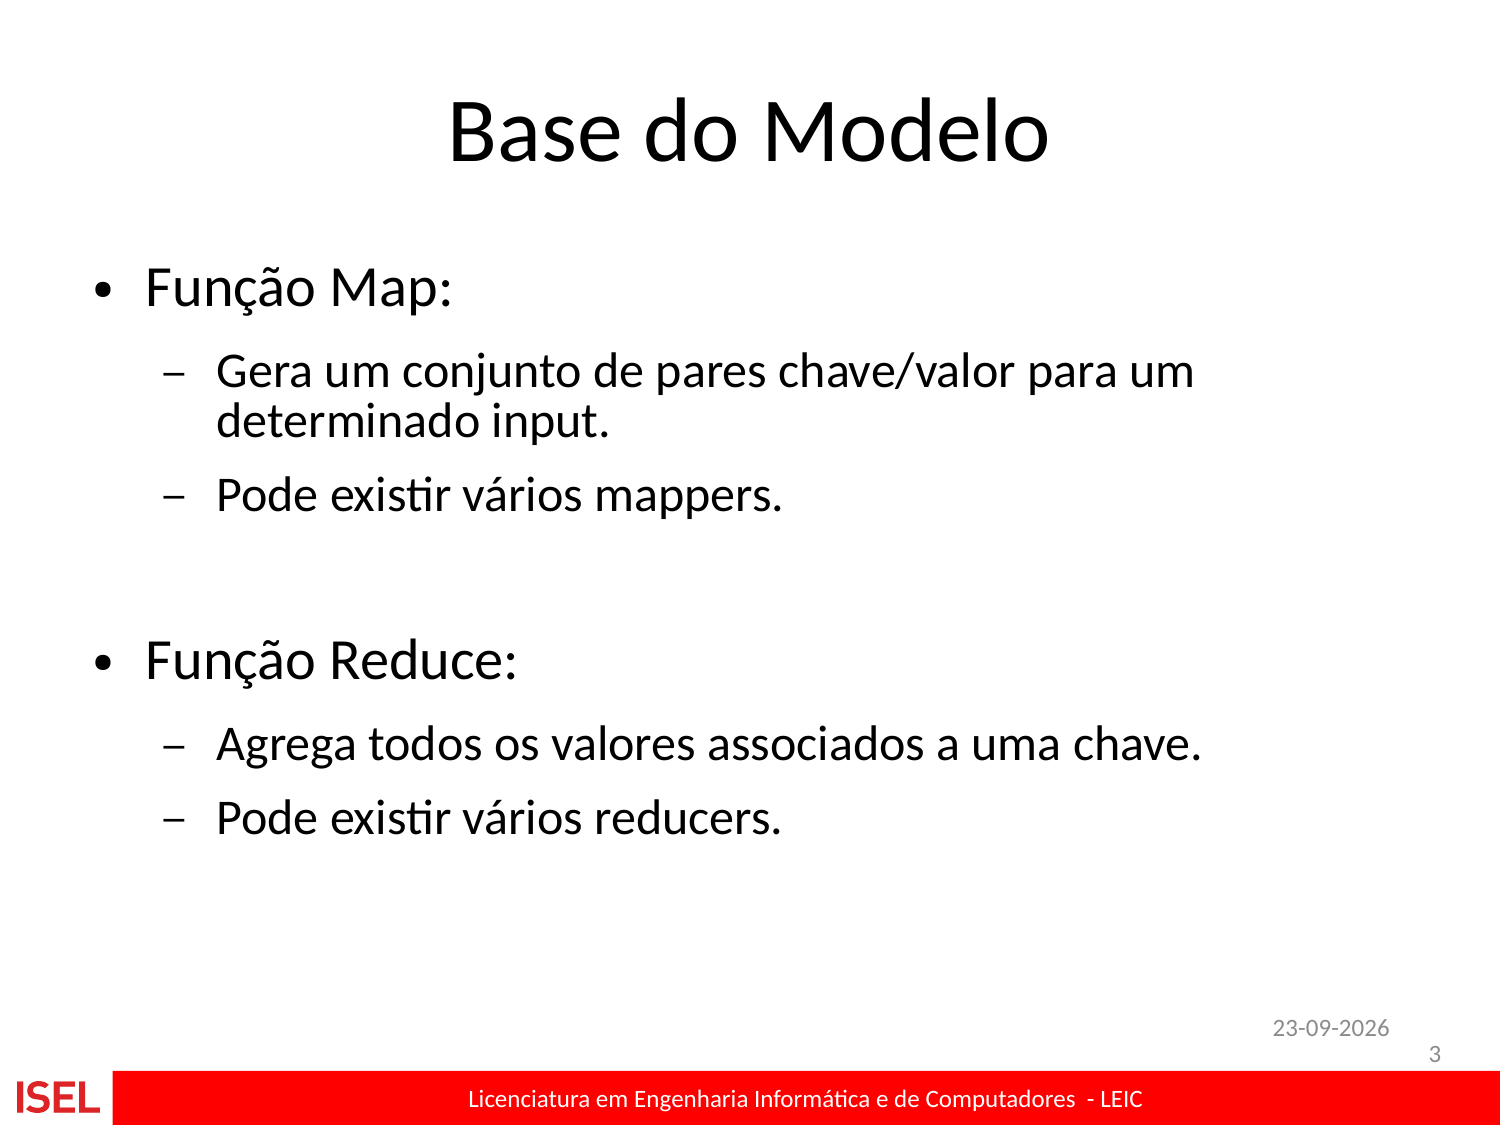

# Base do Modelo
Função Map:
Gera um conjunto de pares chave/valor para um determinado input.
Pode existir vários mappers.
Função Reduce:
Agrega todos os valores associados a uma chave.
Pode existir vários reducers.
Licenciatura em Engenharia Informática e de Computadores - LEIC